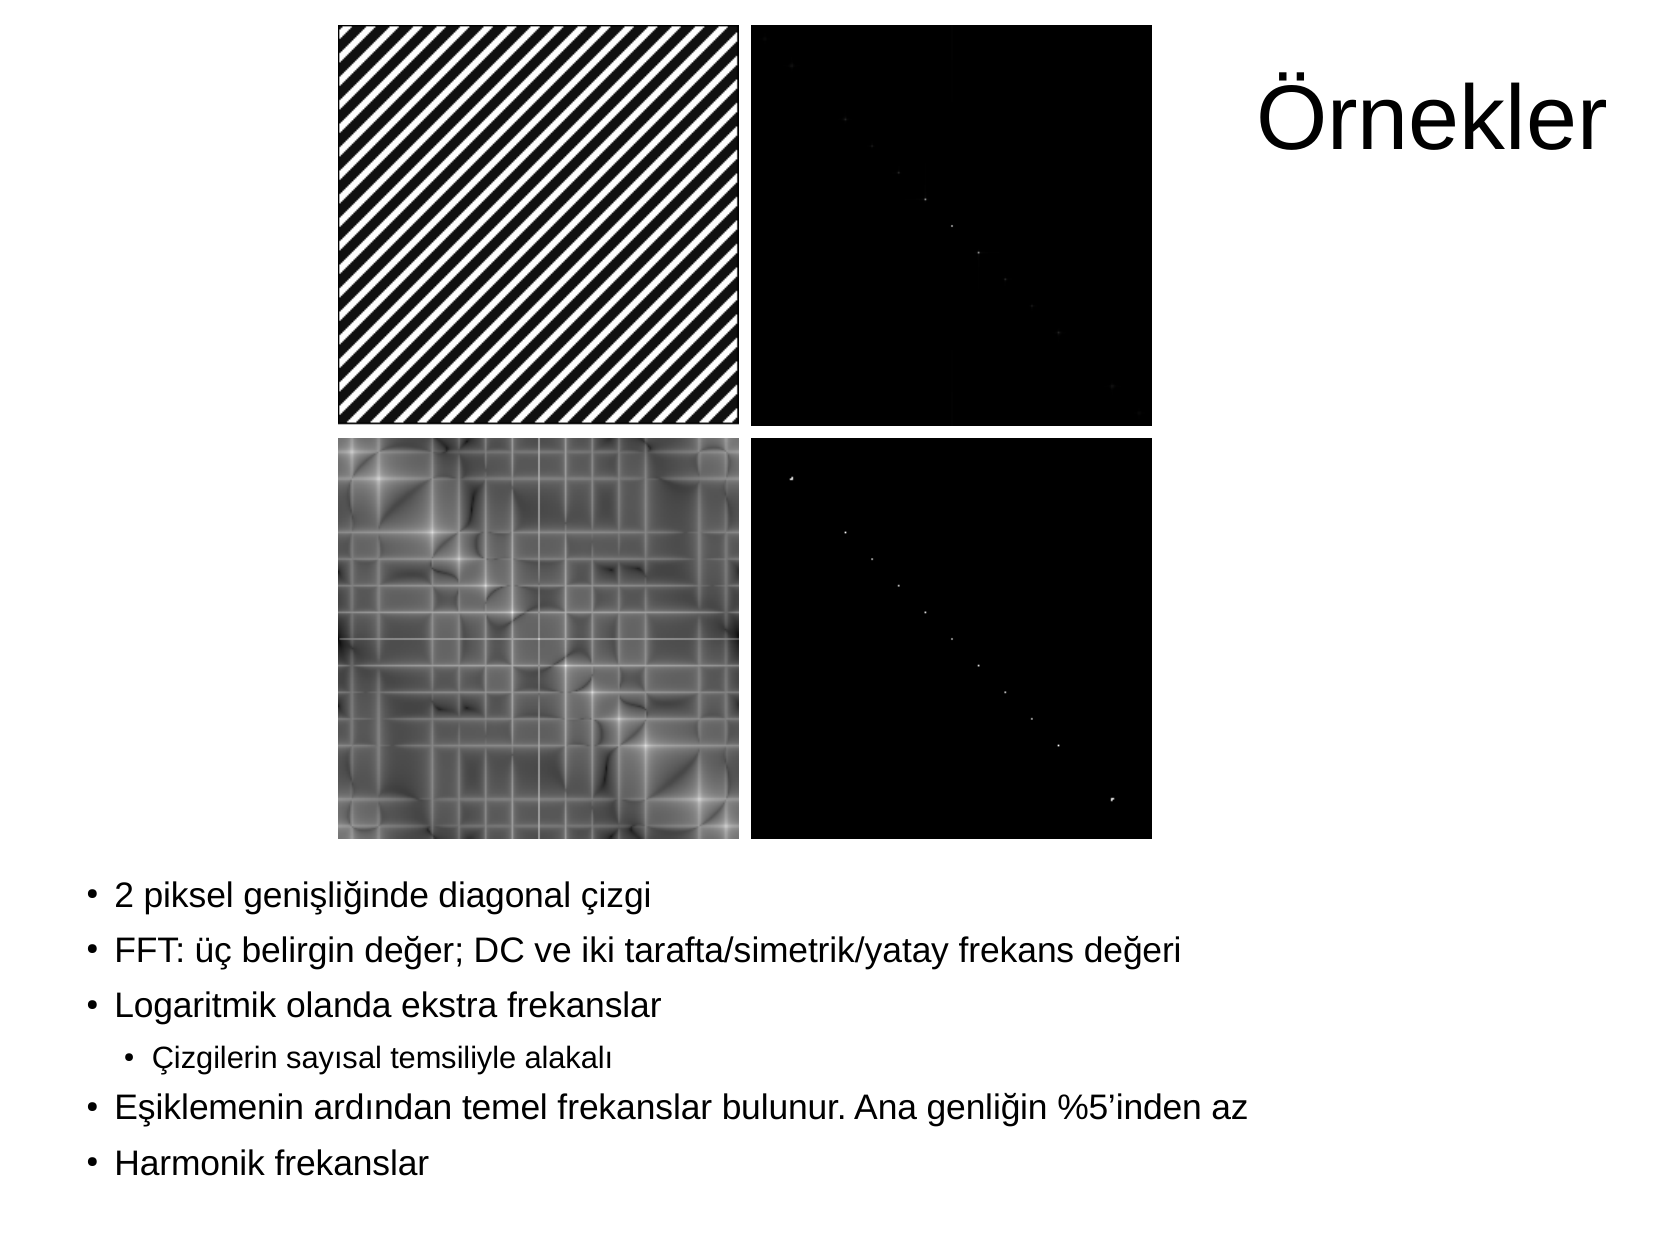

# Örnekler
2 piksel genişliğinde diagonal çizgi
FFT: üç belirgin değer; DC ve iki tarafta/simetrik/yatay frekans değeri
Logaritmik olanda ekstra frekanslar
Çizgilerin sayısal temsiliyle alakalı
Eşiklemenin ardından temel frekanslar bulunur. Ana genliğin %5’inden az
Harmonik frekanslar